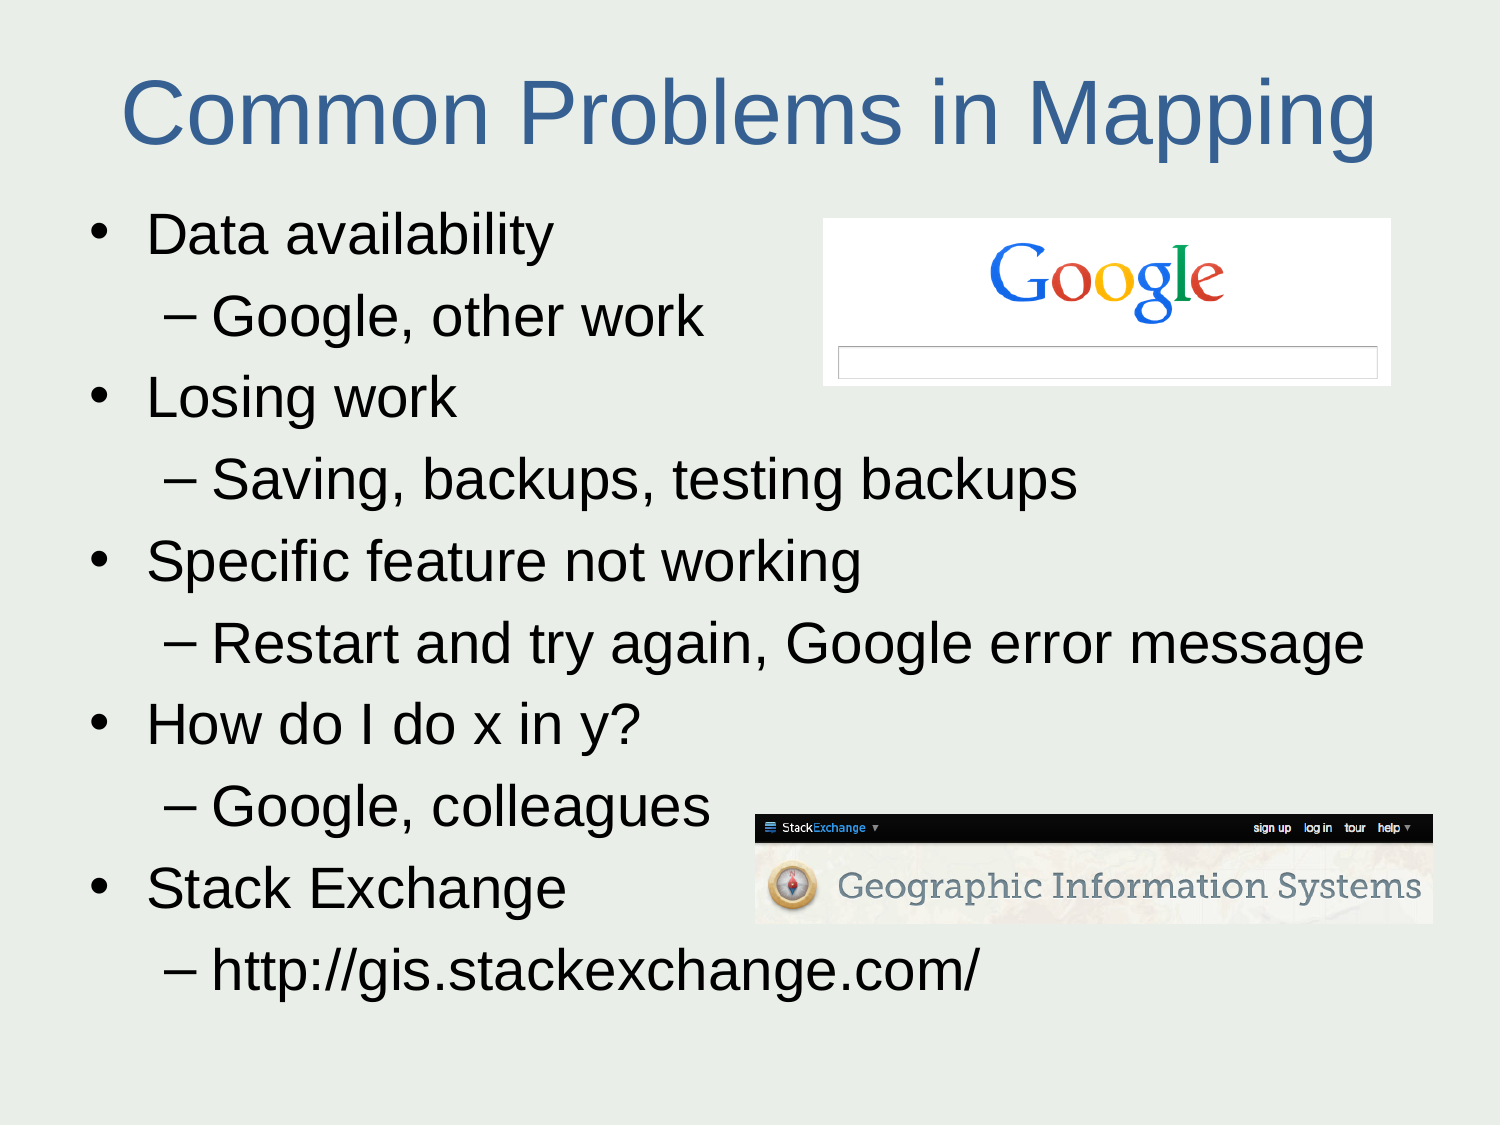

# Common Problems in Mapping
Data availability
Google, other work
Losing work
Saving, backups, testing backups
Specific feature not working
Restart and try again, Google error message
How do I do x in y?
Google, colleagues
Stack Exchange
http://gis.stackexchange.com/